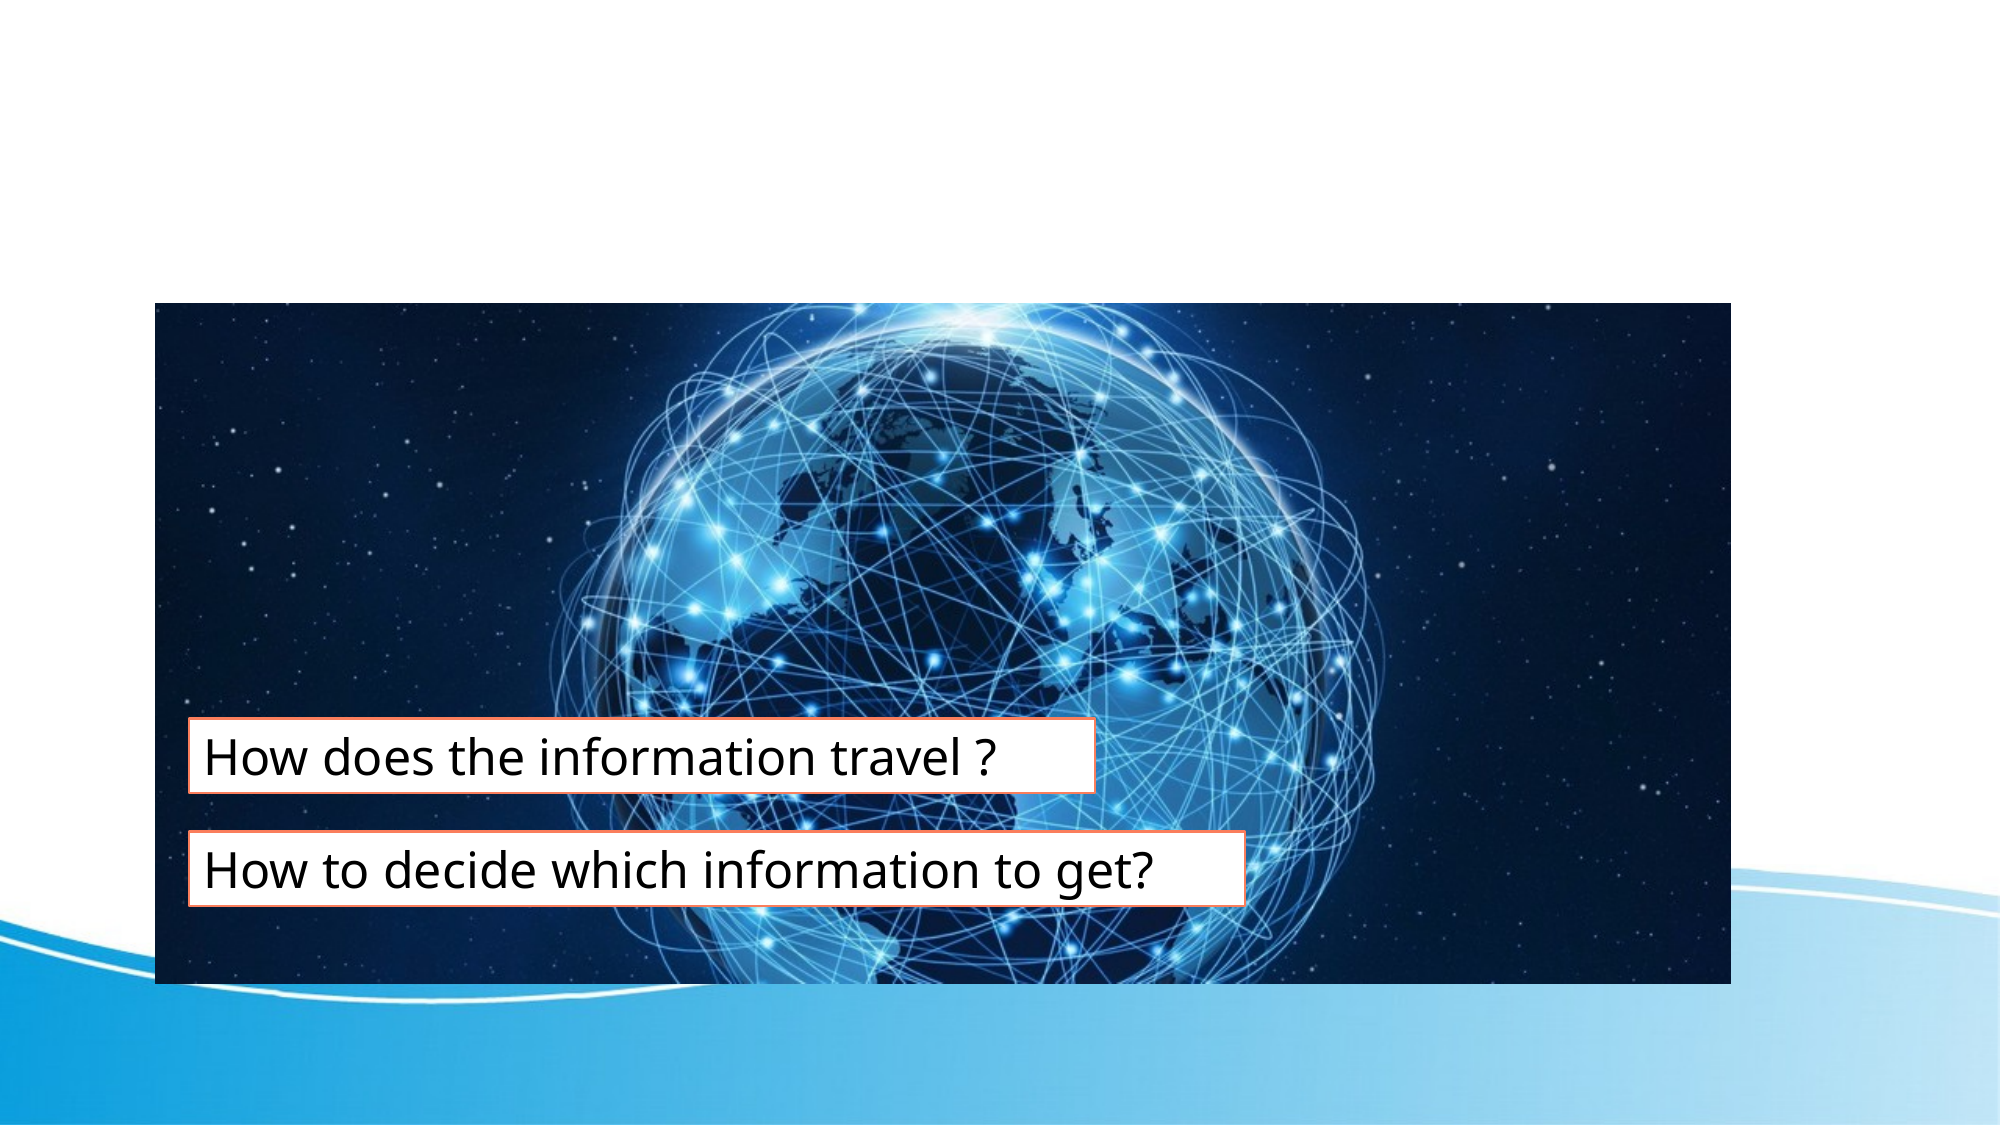

How does the information travel ?
How to decide which information to get?